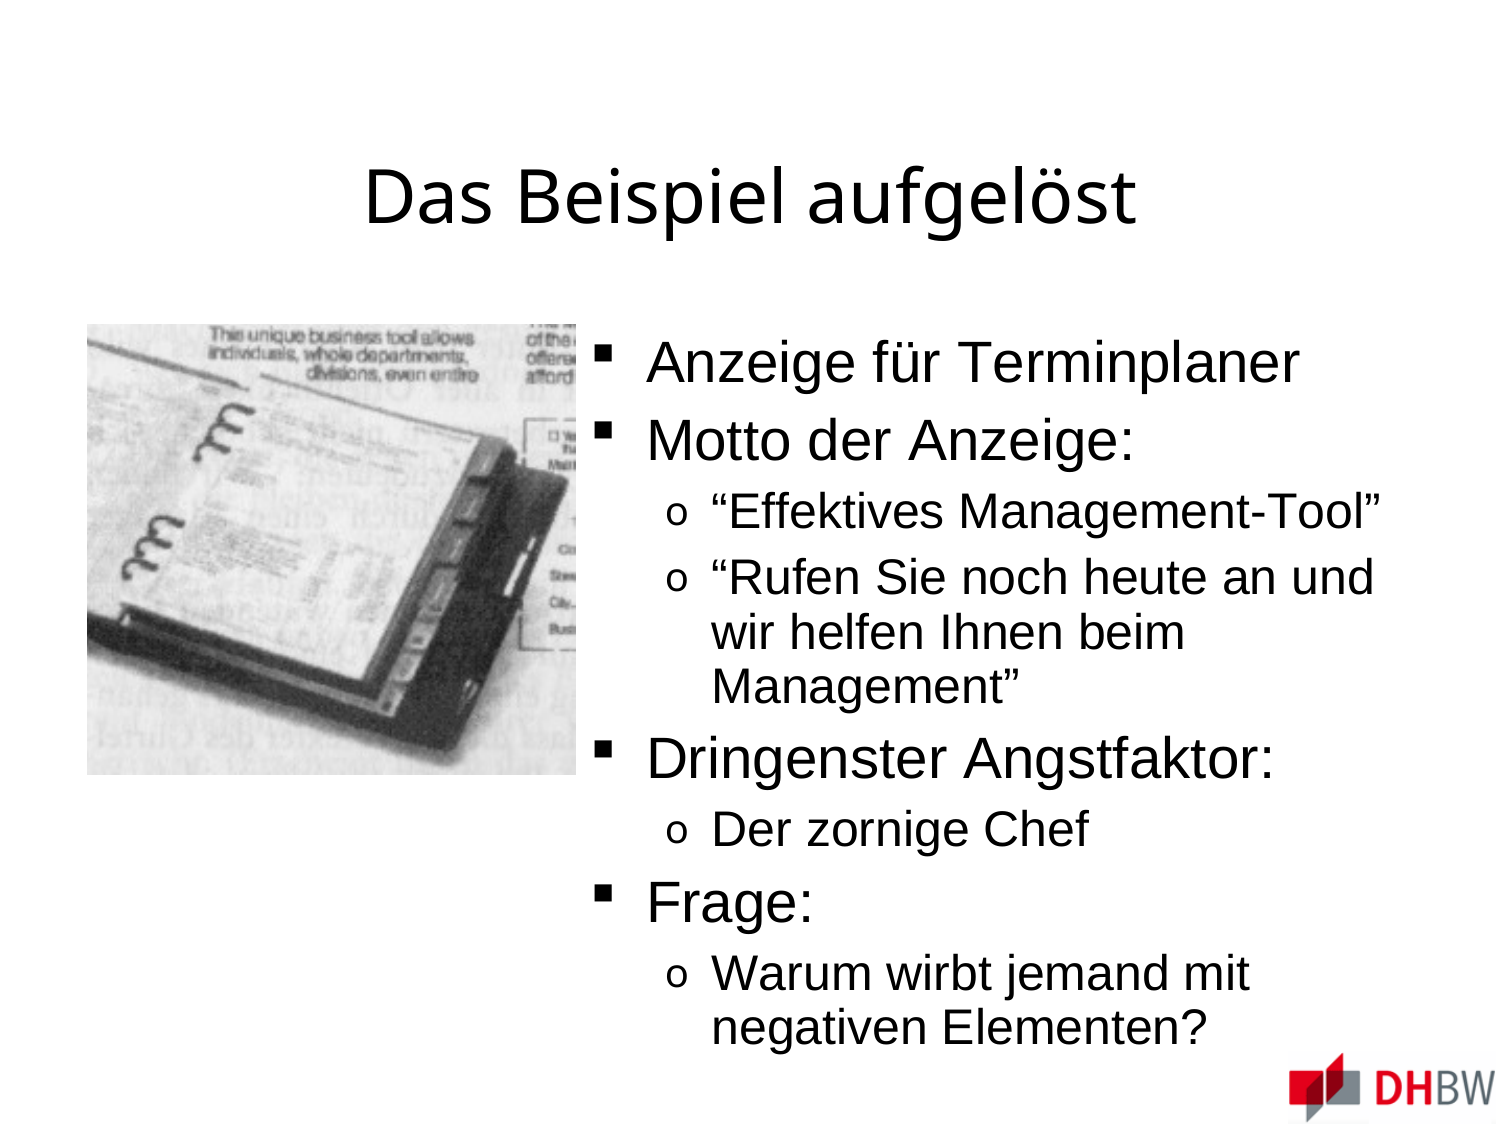

# Das Beispiel aufgelöst
Anzeige für Terminplaner
Motto der Anzeige:
“Effektives Management-Tool”
“Rufen Sie noch heute an und wir helfen Ihnen beim Management”
Dringenster Angstfaktor:
Der zornige Chef
Frage:
Warum wirbt jemand mit negativen Elementen?